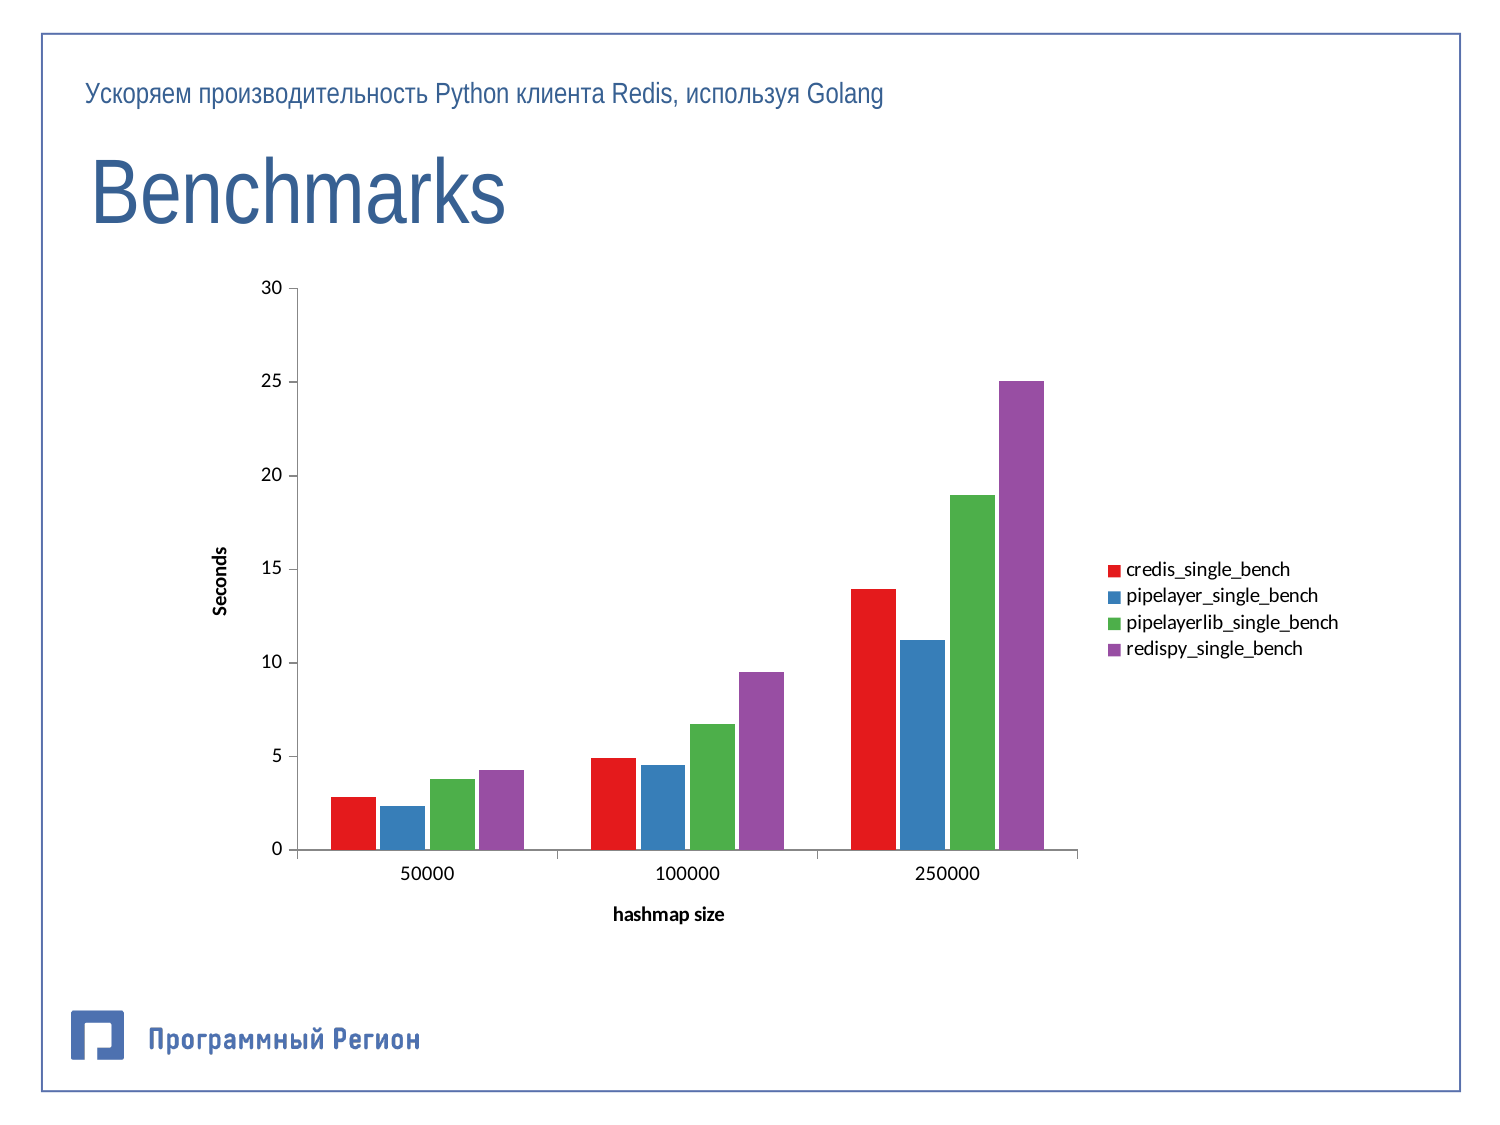

Ускоряем производительность Python клиента Redis, используя Golang
Benchmarks
### Chart
| Category | credis_single_bench | pipelayer_single_bench | pipelayerlib_single_bench | redispy_single_bench |
|---|---|---|---|---|
| 50000 | 2.83548617362976 | 2.35229420661926 | 3.77677750587463 | 4.26727890968323 |
| 100000 | 4.92765212059021 | 4.53078818321228 | 6.75117087364197 | 9.53543138504028 |
| 250000 | 13.9233663082123 | 11.2171244621277 | 18.9920597076416 | 25.0743601322174 |